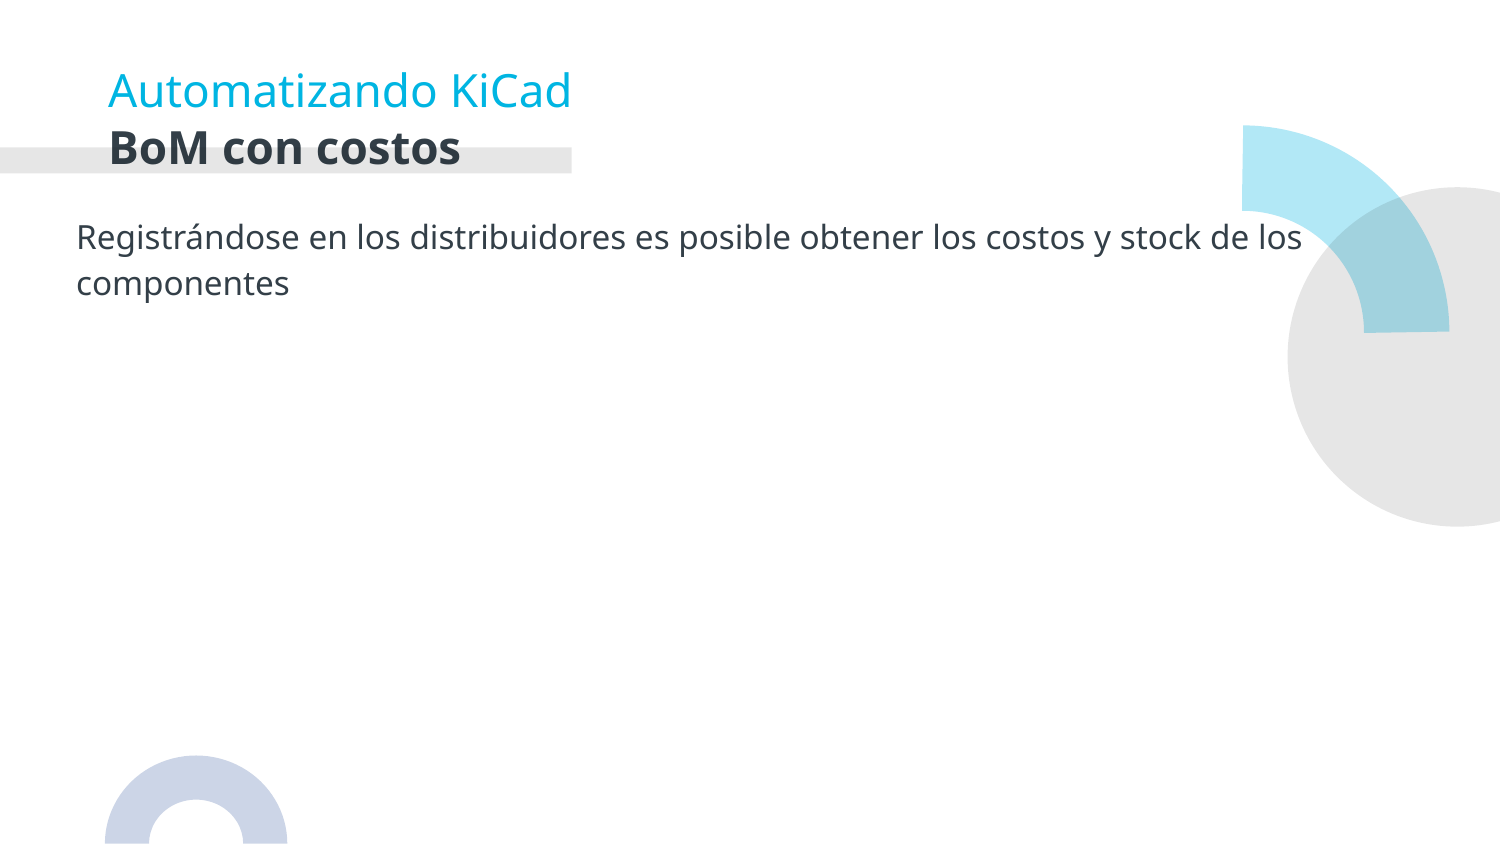

Automatizando KiCad
BoM con costos
Registrándose en los distribuidores es posible obtener los costos y stock de los componentes